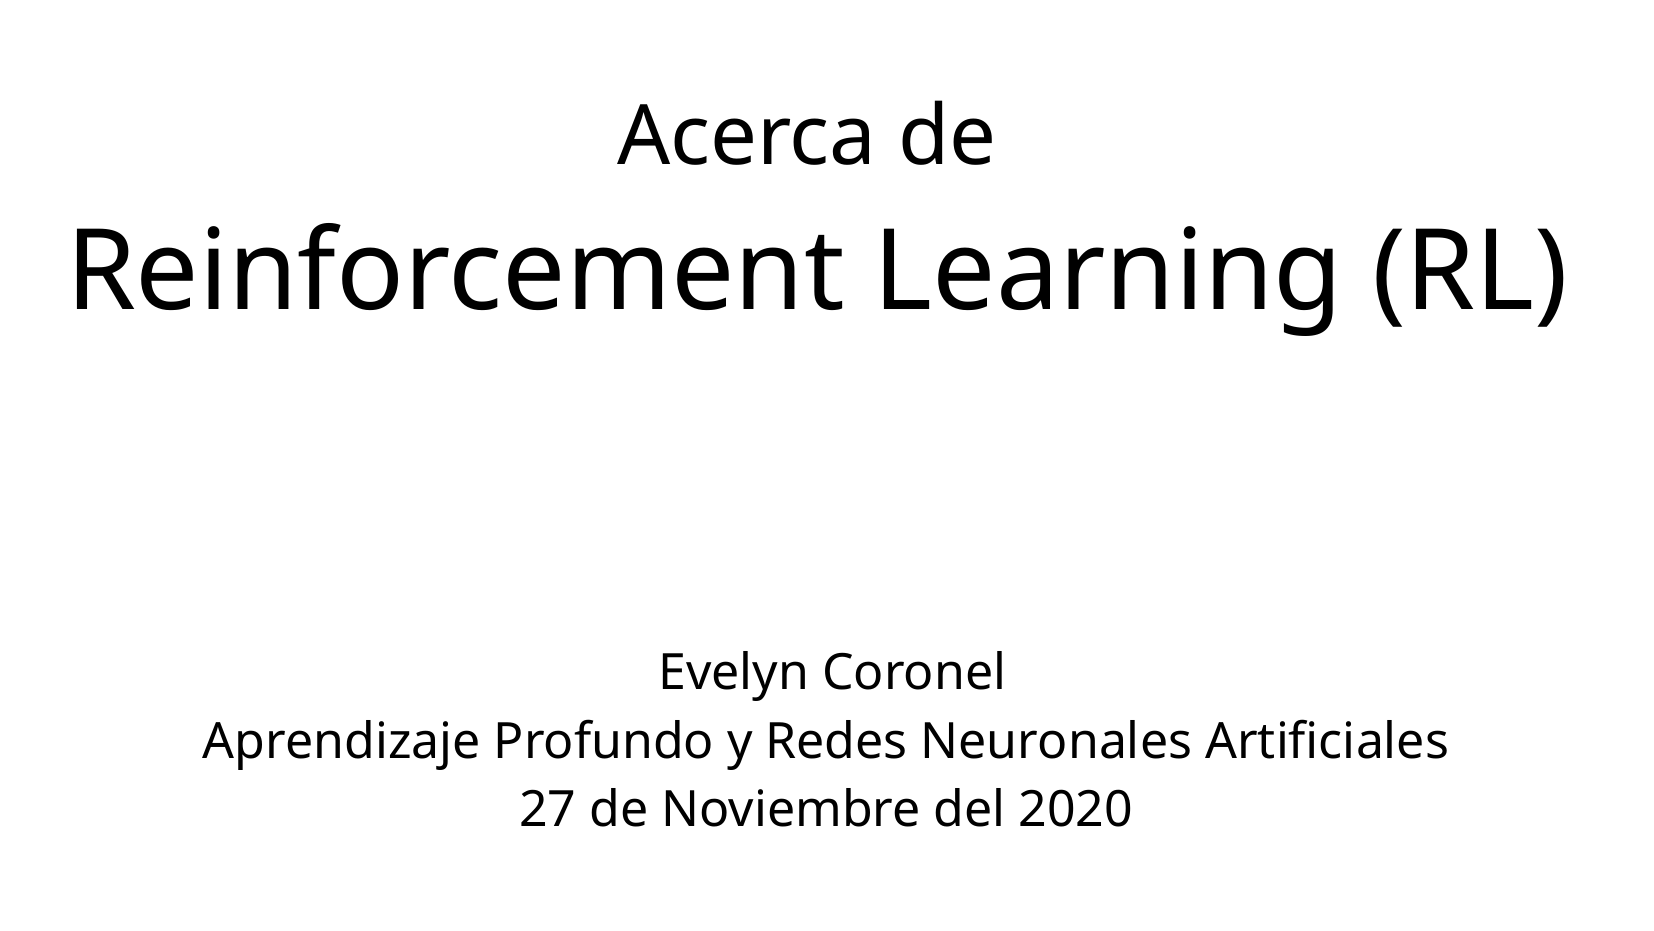

# Acerca de Reinforcement Learning (RL)
Evelyn Coronel
Aprendizaje Profundo y Redes Neuronales Artificiales
27 de Noviembre del 2020